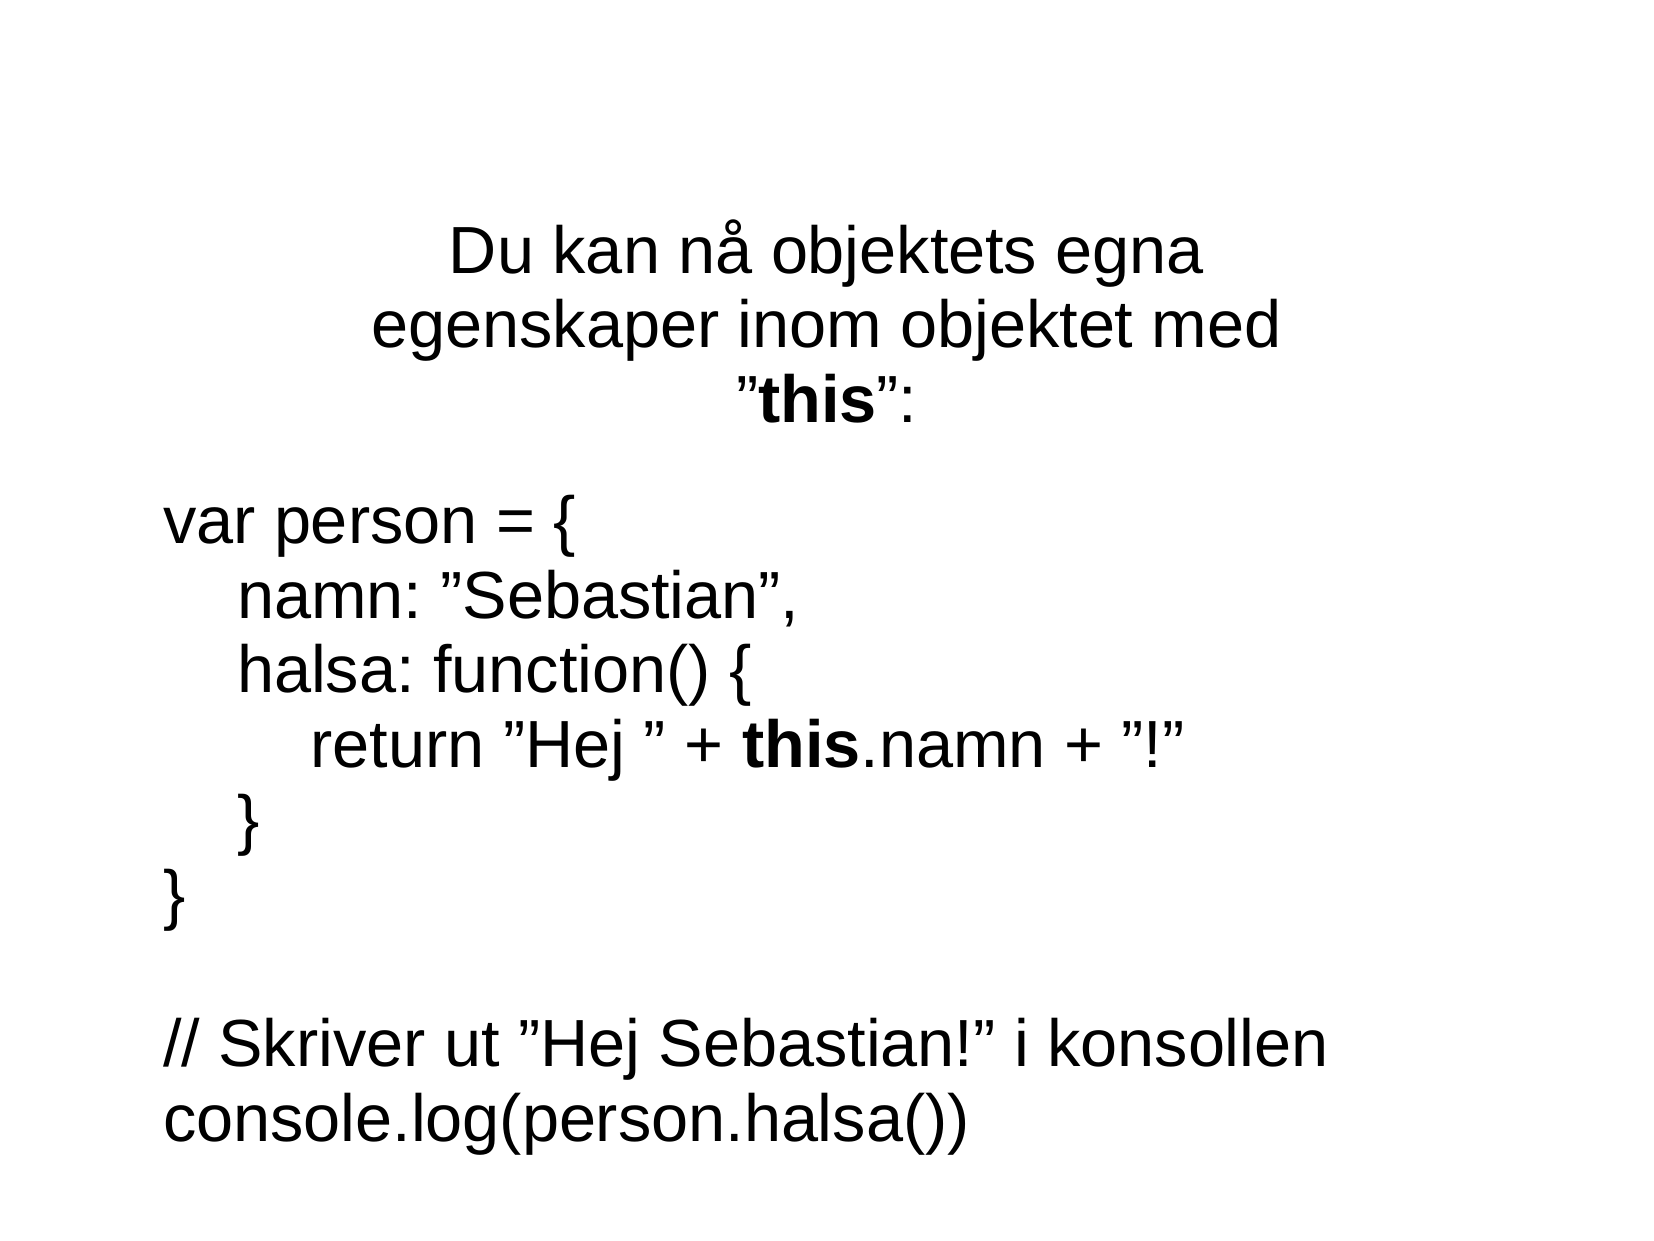

# Du kan nå objektets egna egenskaper inom objektet med ”this”:
var person = {
	namn: ”Sebastian”,
	halsa: function() {
		return ”Hej ” + this.namn + ”!”
	}
}
// Skriver ut ”Hej Sebastian!” i konsollen
console.log(person.halsa())